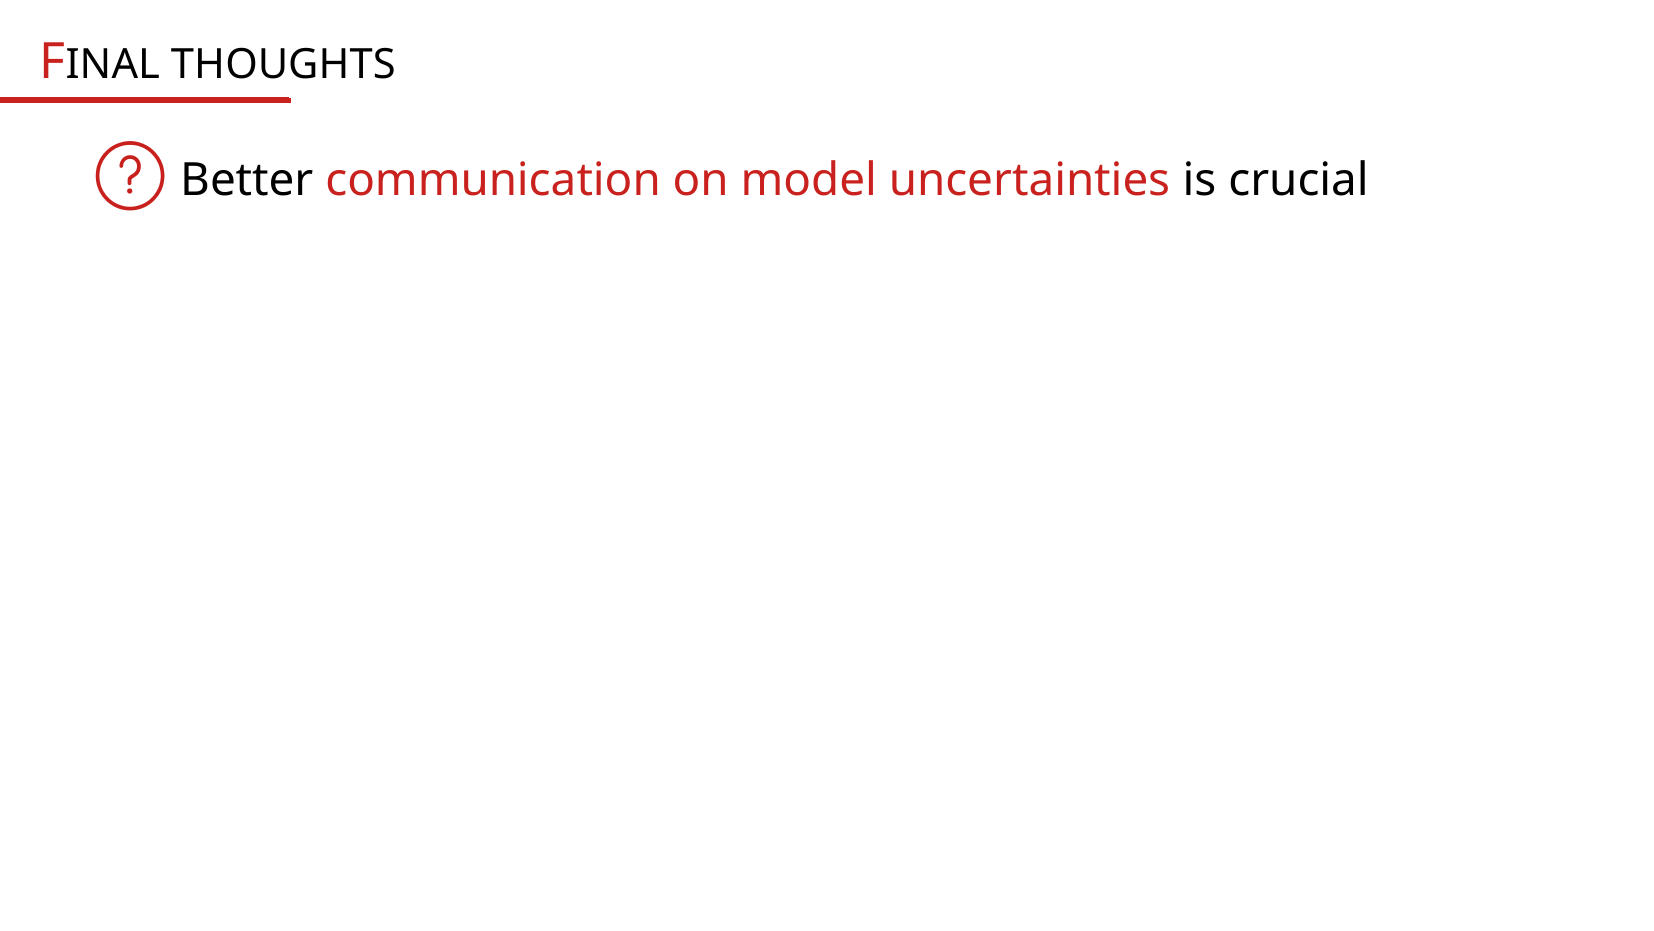

FINAL THOUGHTS
Better communication on model uncertainties is crucial